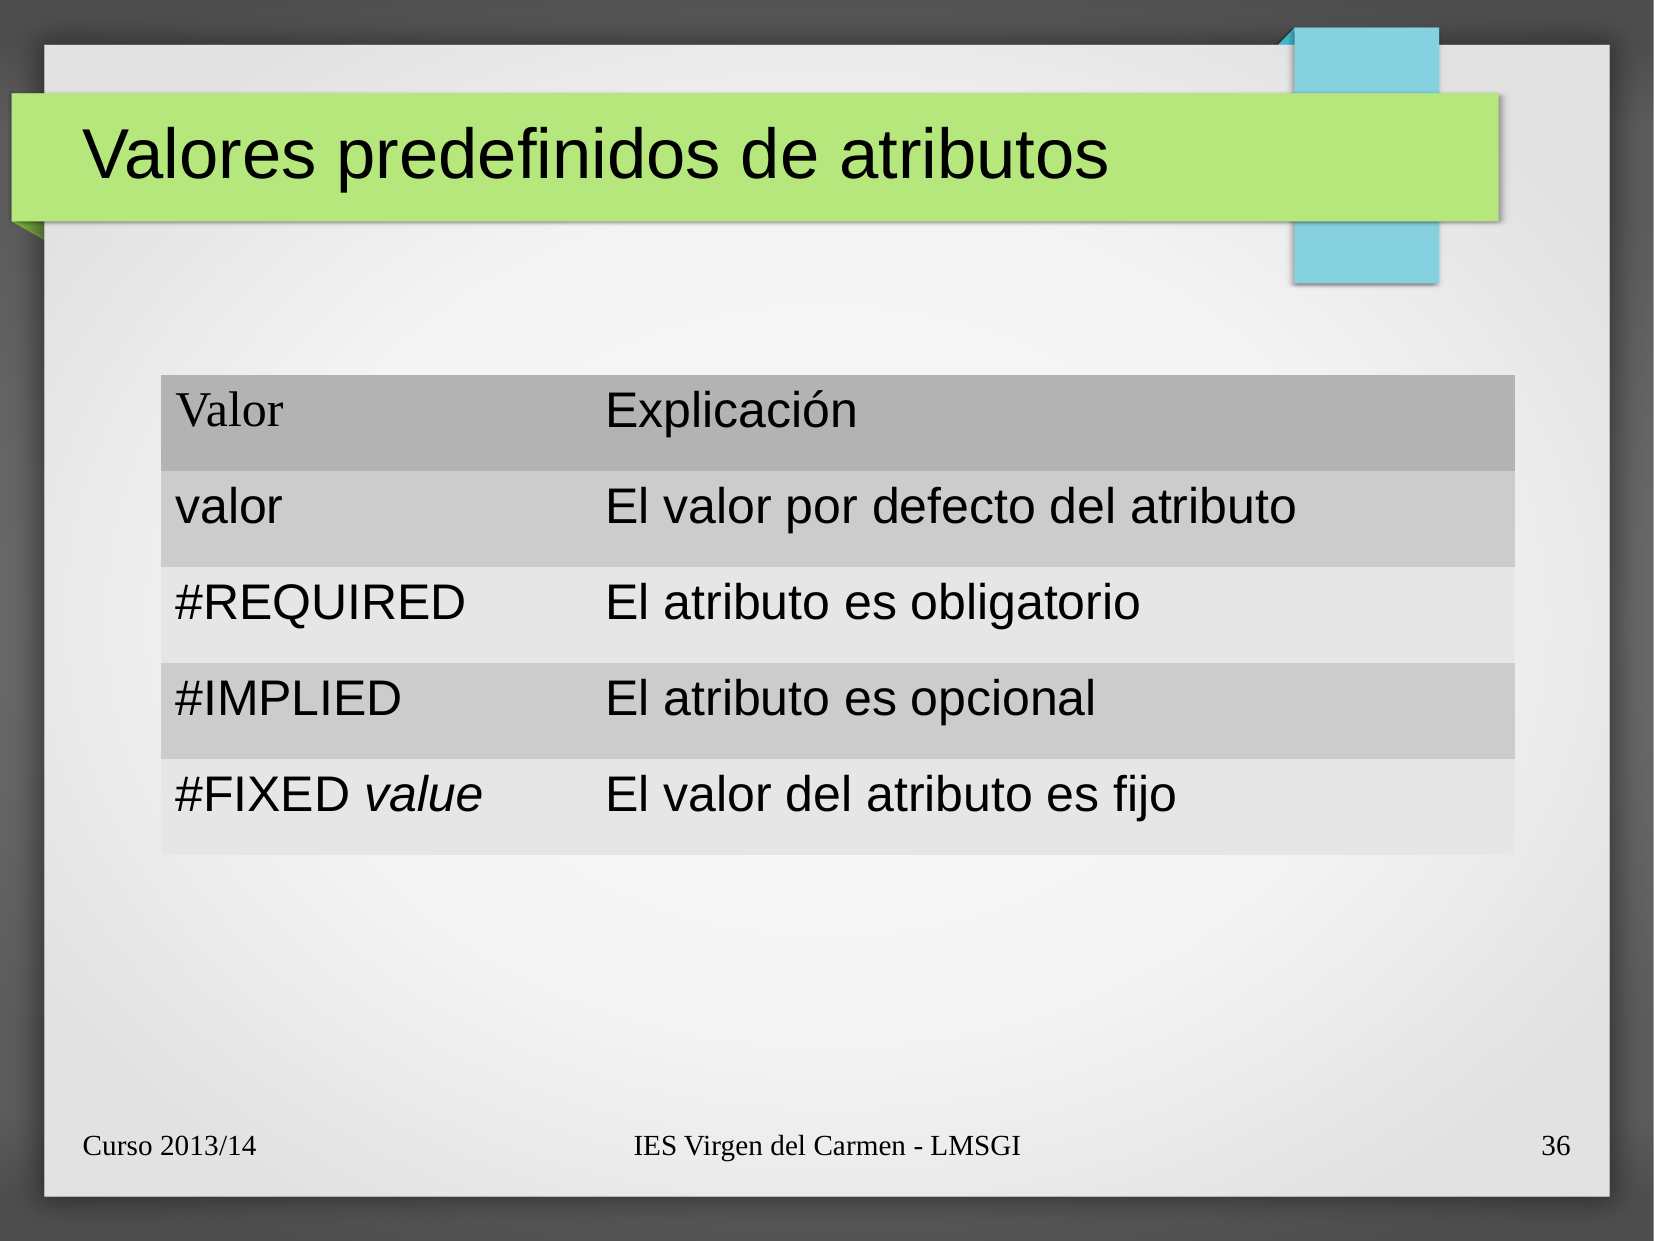

# Valores predefinidos de atributos
| Valor | Explicación |
| --- | --- |
| valor | El valor por defecto del atributo |
| #REQUIRED | El atributo es obligatorio |
| #IMPLIED | El atributo es opcional |
| #FIXED value | El valor del atributo es fijo |
Curso 2013/14
IES Virgen del Carmen - LMSGI
36